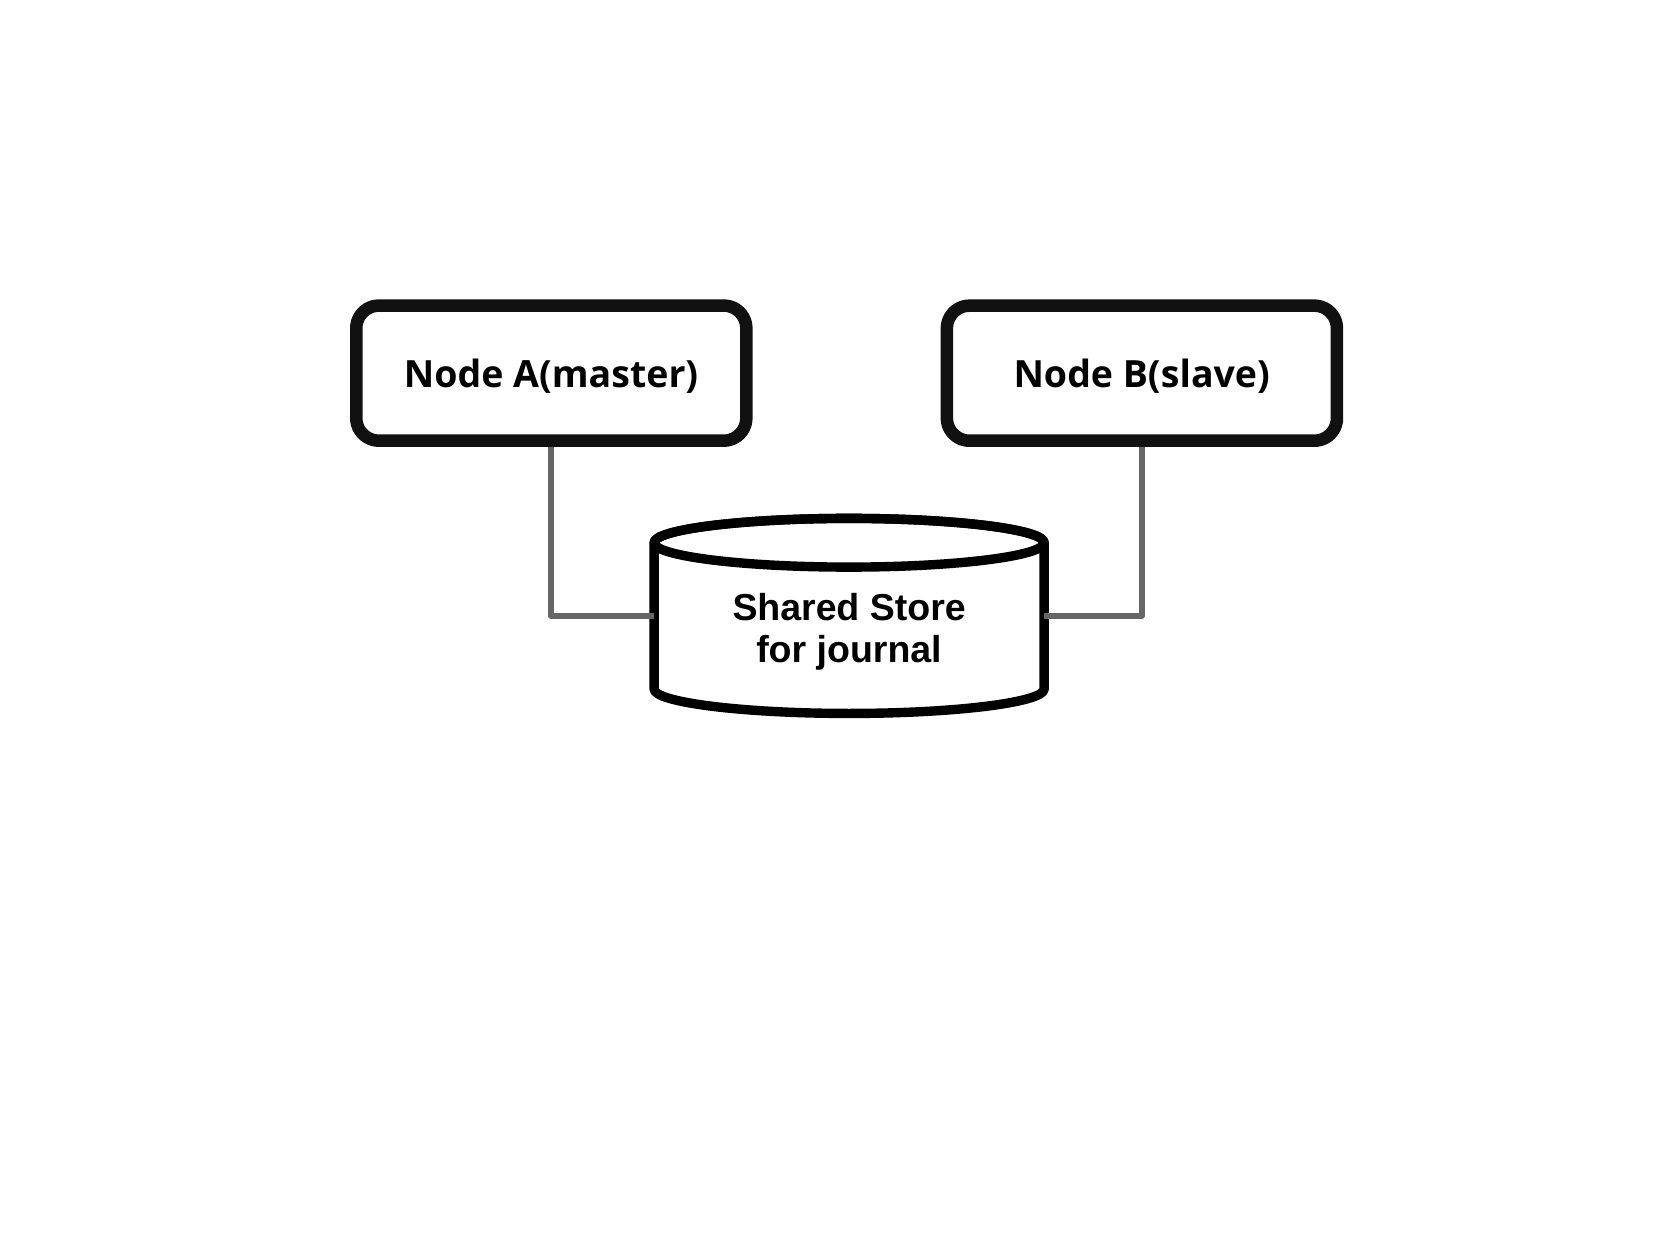

Node A(master)
Node B(slave)
Shared Store
for journal